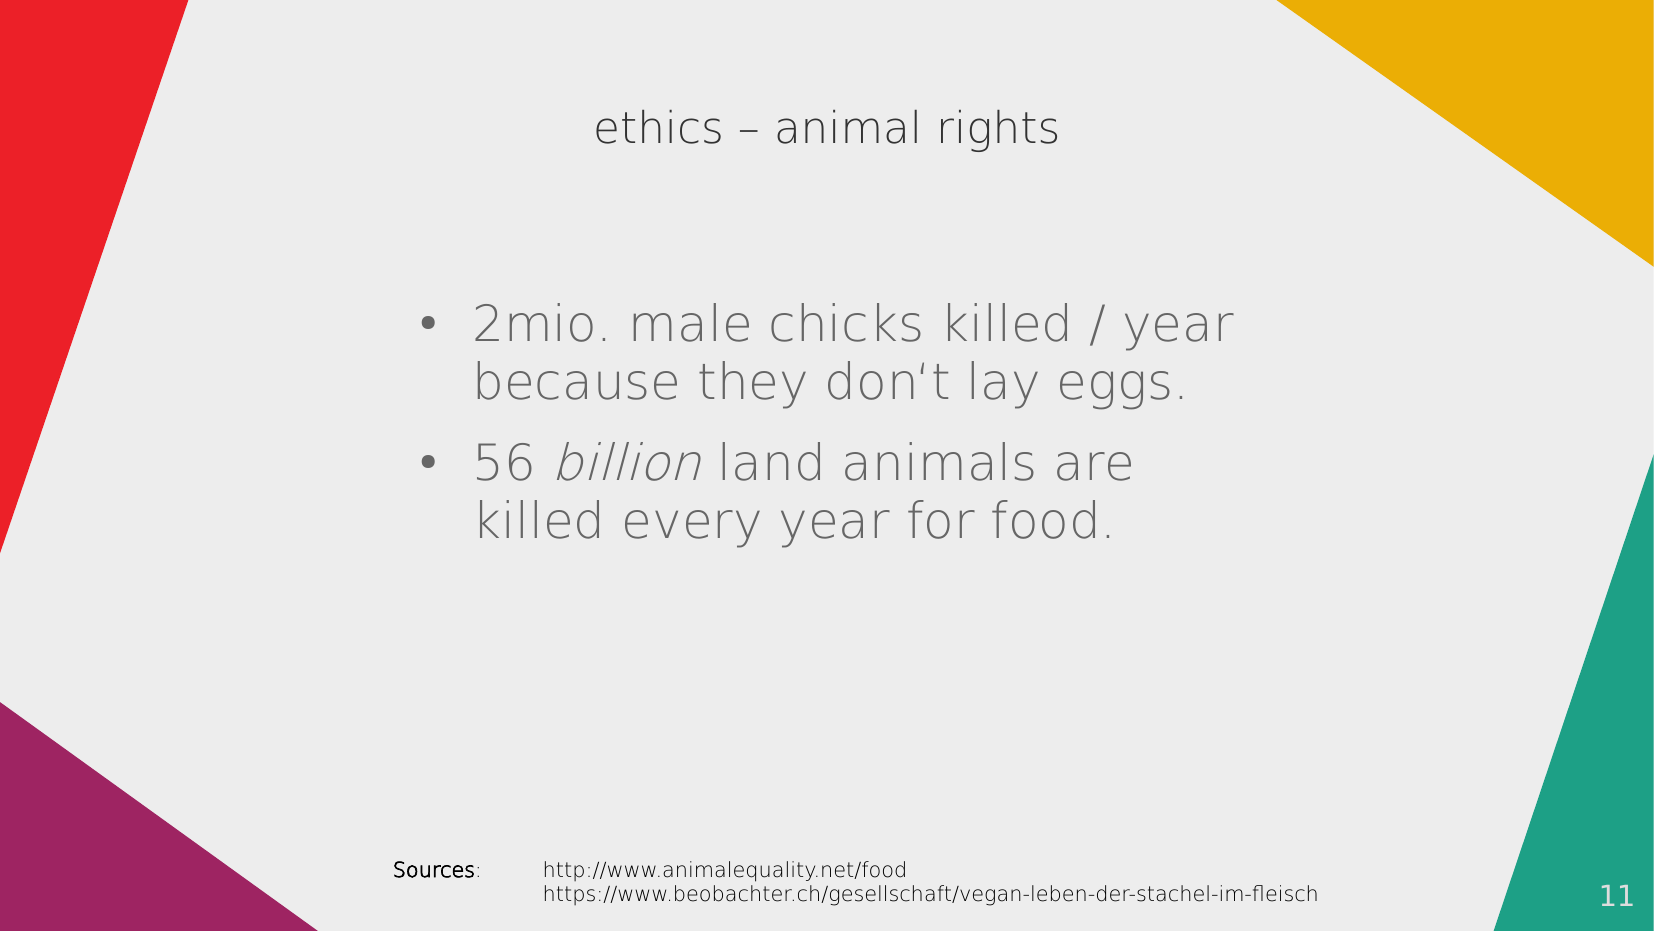

# ethics – animal rights
2mio. male chicks killed / year because they don‘t lay eggs.
56 billion land animals are killed every year for food.
Sources:	http://www.animalequality.net/food
		https://www.beobachter.ch/gesellschaft/vegan-leben-der-stachel-im-fleisch
11